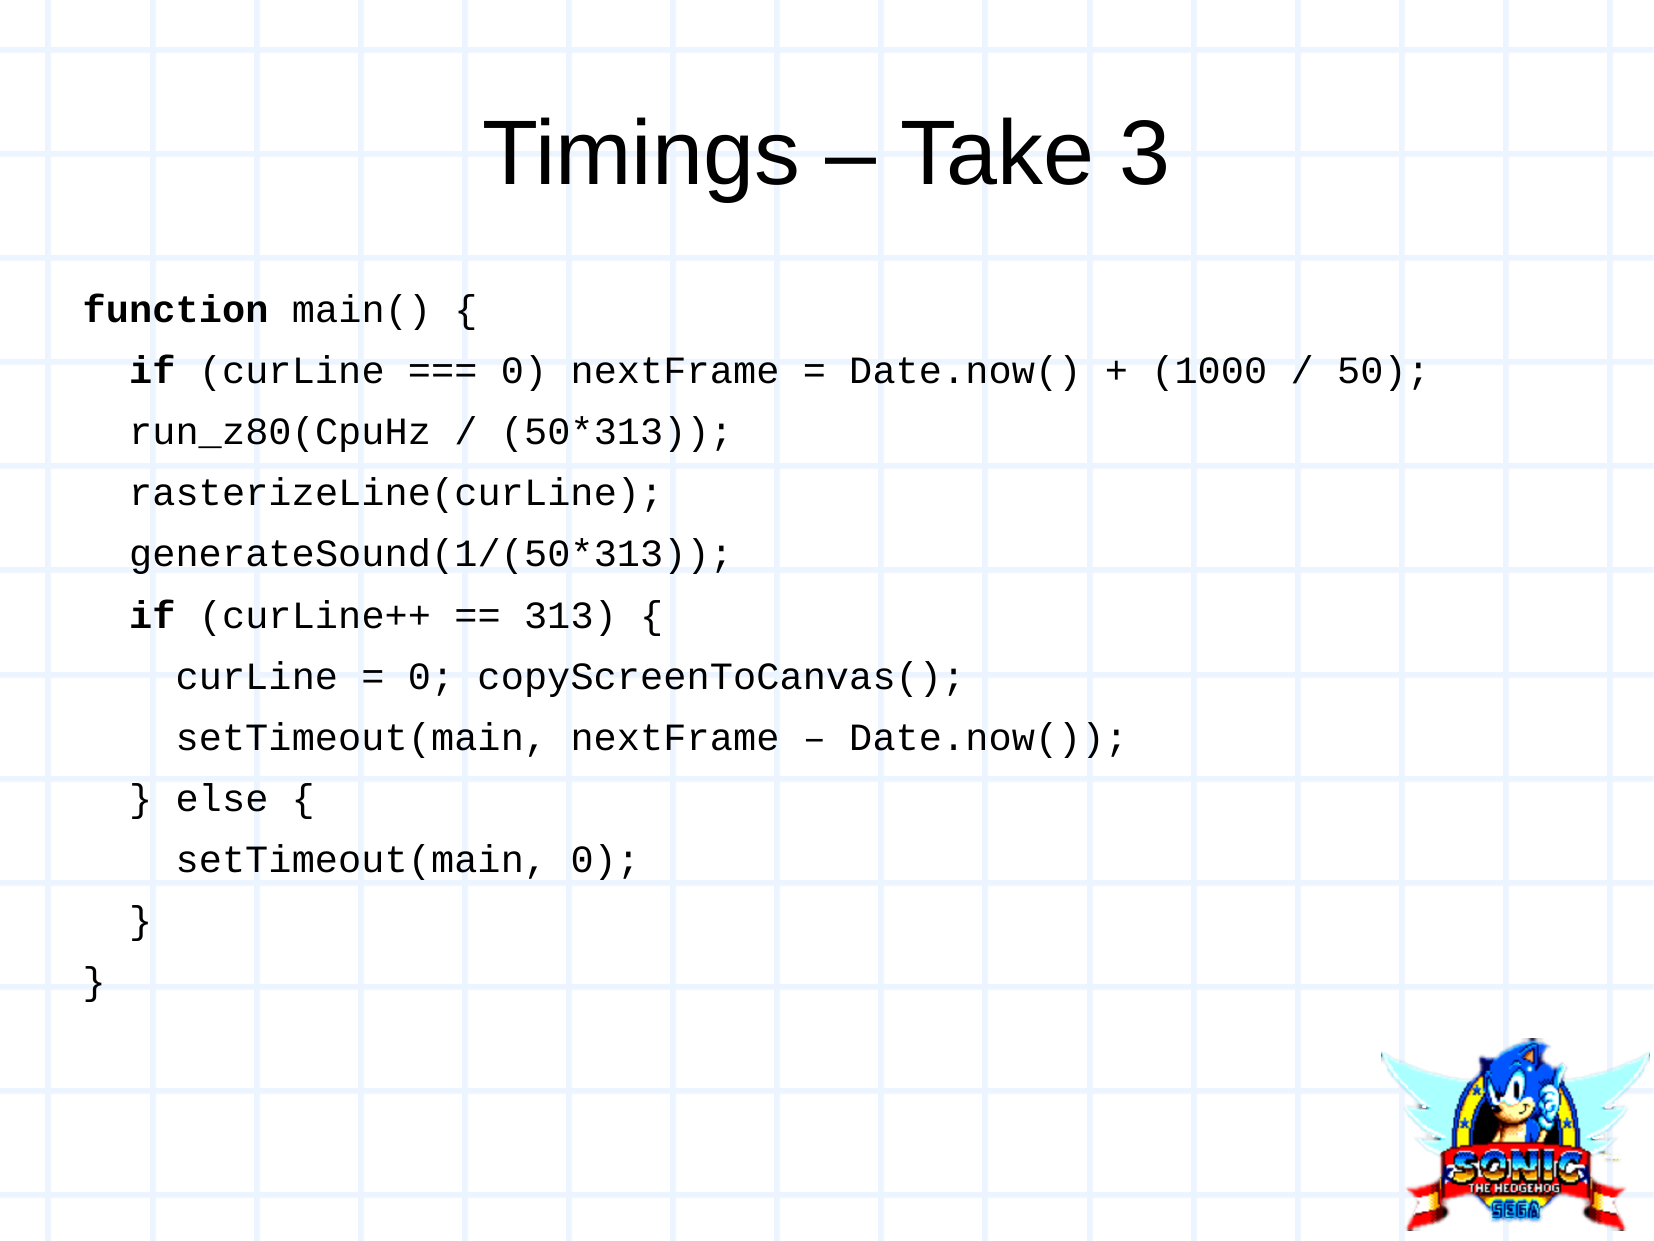

# Timings – Take 3
function main() {
 if (curLine === 0) nextFrame = Date.now() + (1000 / 50);
 run_z80(CpuHz / (50*313));
 rasterizeLine(curLine);
 generateSound(1/(50*313));
 if (curLine++ == 313) {
 curLine = 0; copyScreenToCanvas();
 setTimeout(main, nextFrame – Date.now());
 } else {
 setTimeout(main, 0);
 }
}